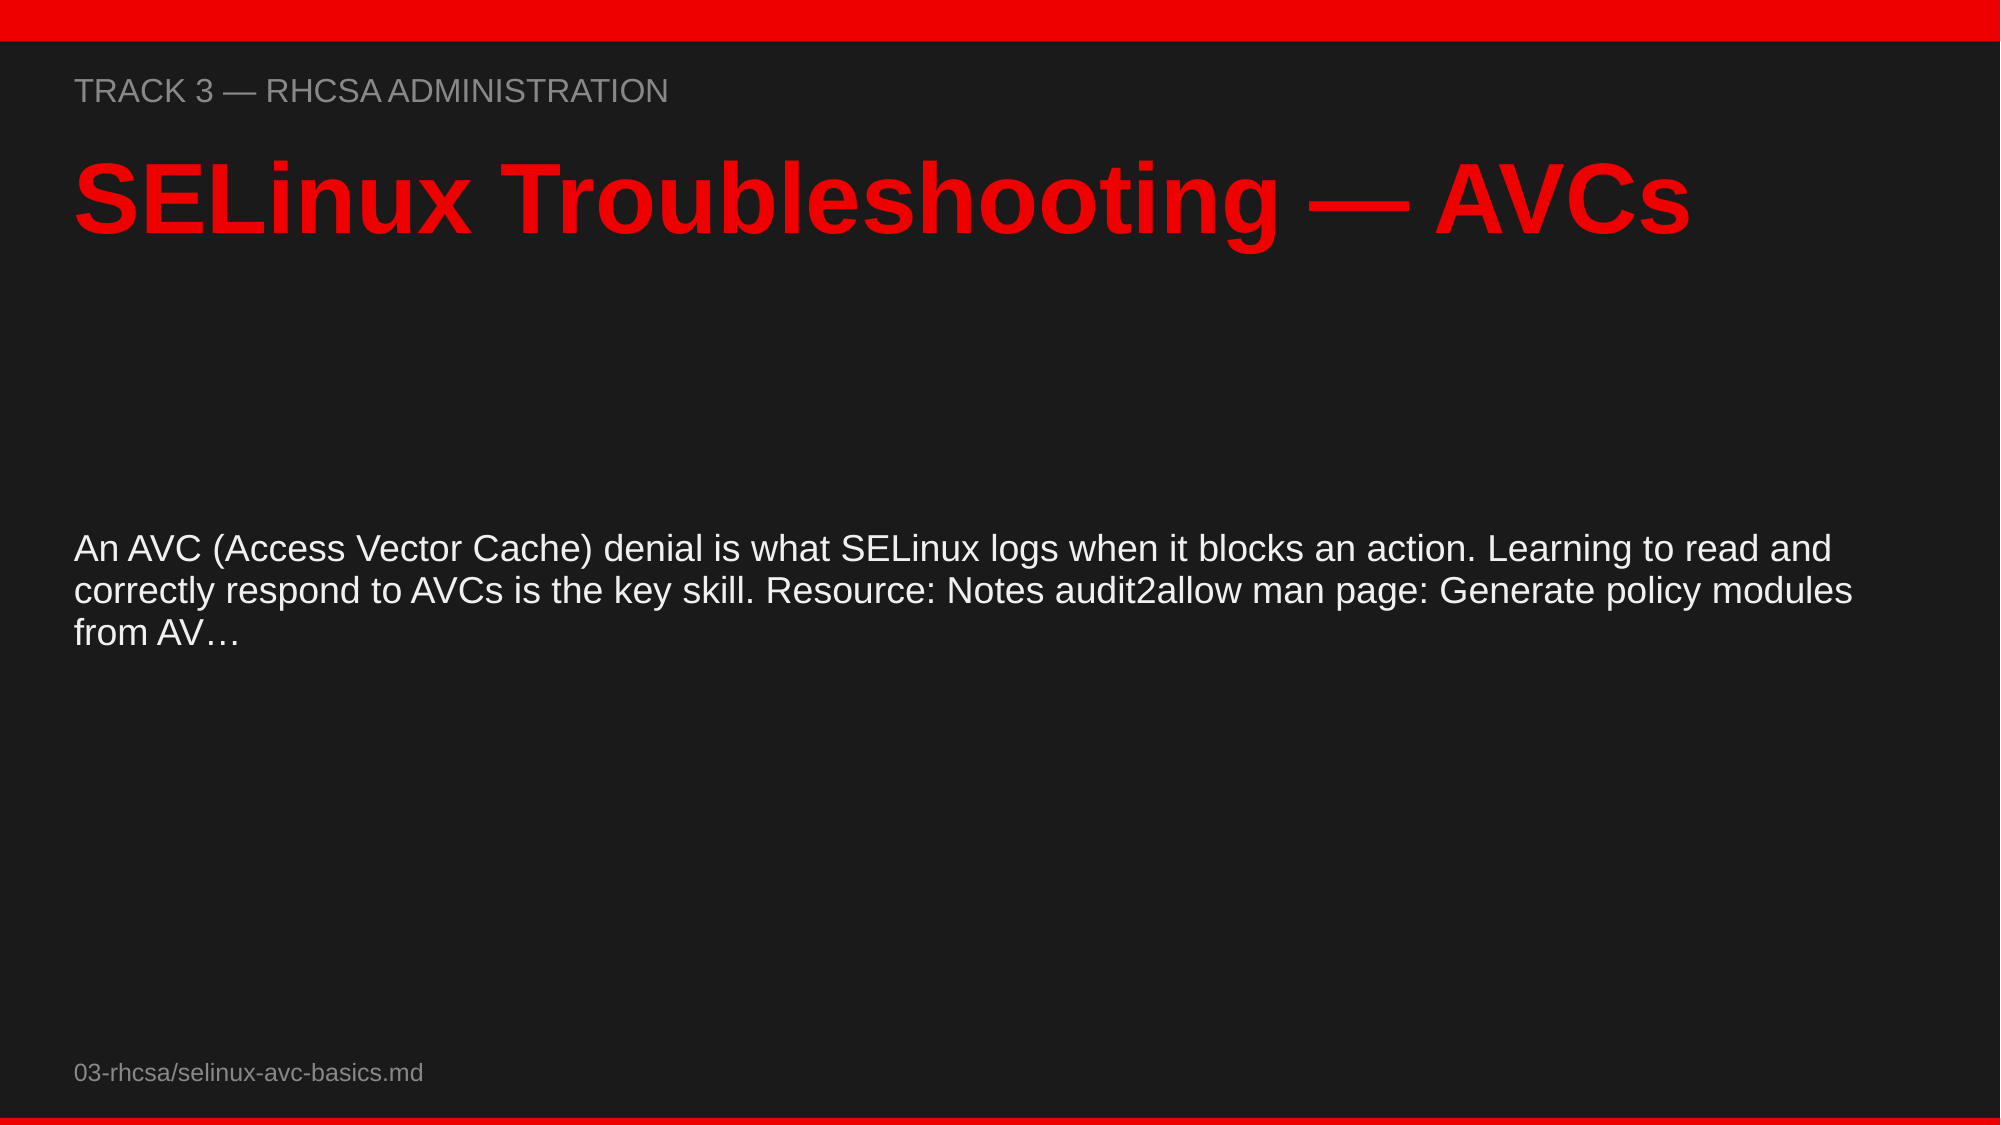

TRACK 3 — RHCSA ADMINISTRATION
SELinux Troubleshooting — AVCs
An AVC (Access Vector Cache) denial is what SELinux logs when it blocks an action. Learning to read and correctly respond to AVCs is the key skill. Resource: Notes audit2allow man page: Generate policy modules from AV…
03-rhcsa/selinux-avc-basics.md